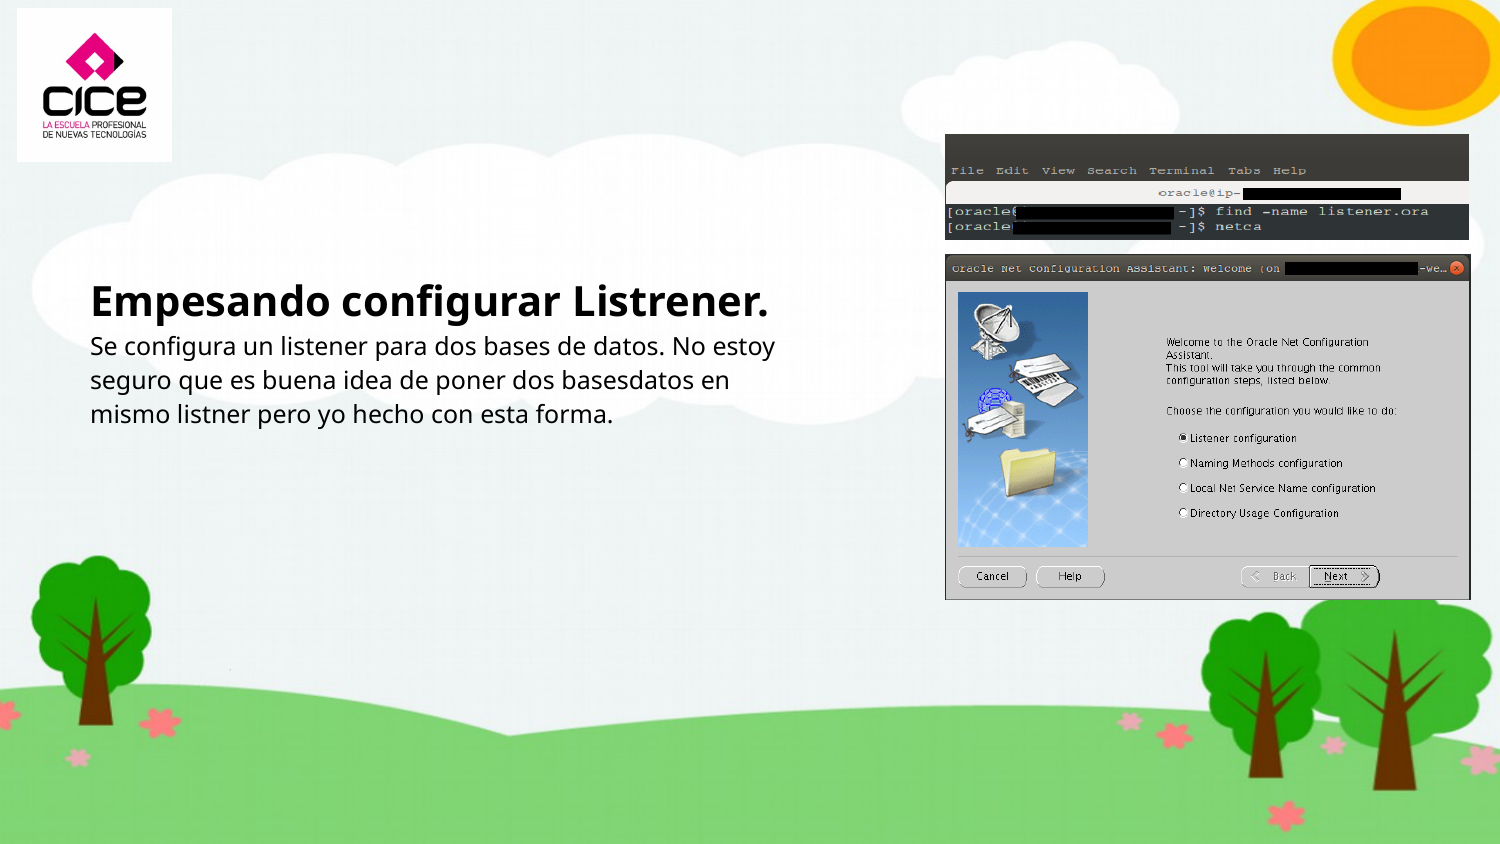

# Empesando configurar Listrener. Se configura un listener para dos bases de datos. No estoy seguro que es buena idea de poner dos basesdatos en mismo listner pero yo hecho con esta forma.